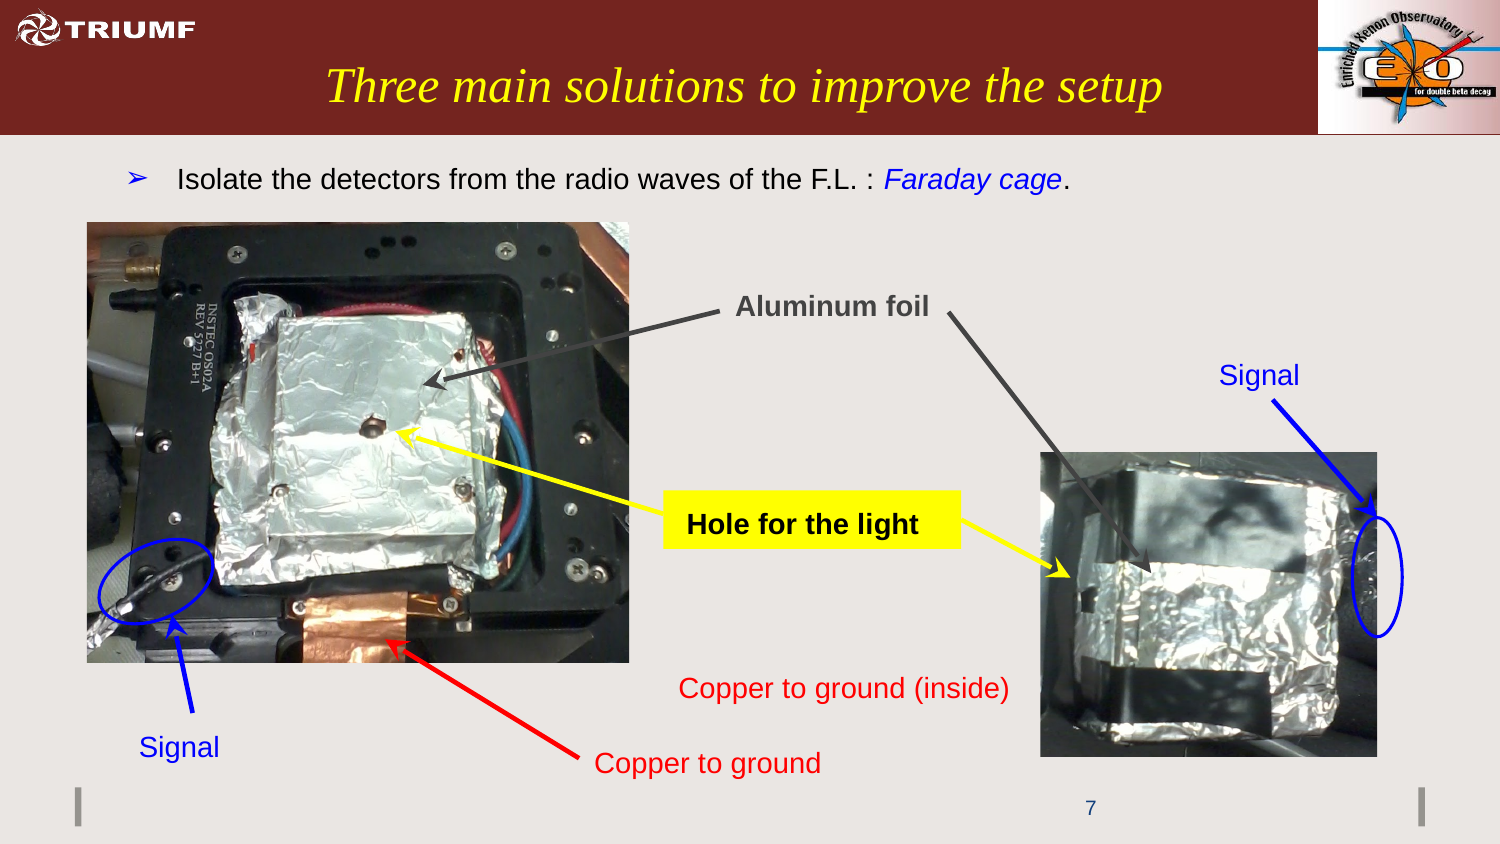

Three main solutions to improve the setup
Isolate the detectors from the radio waves of the F.L. : Faraday cage.
Aluminum foil
Signal
 Hole for the light
Copper to ground (inside)
Signal
Copper to ground